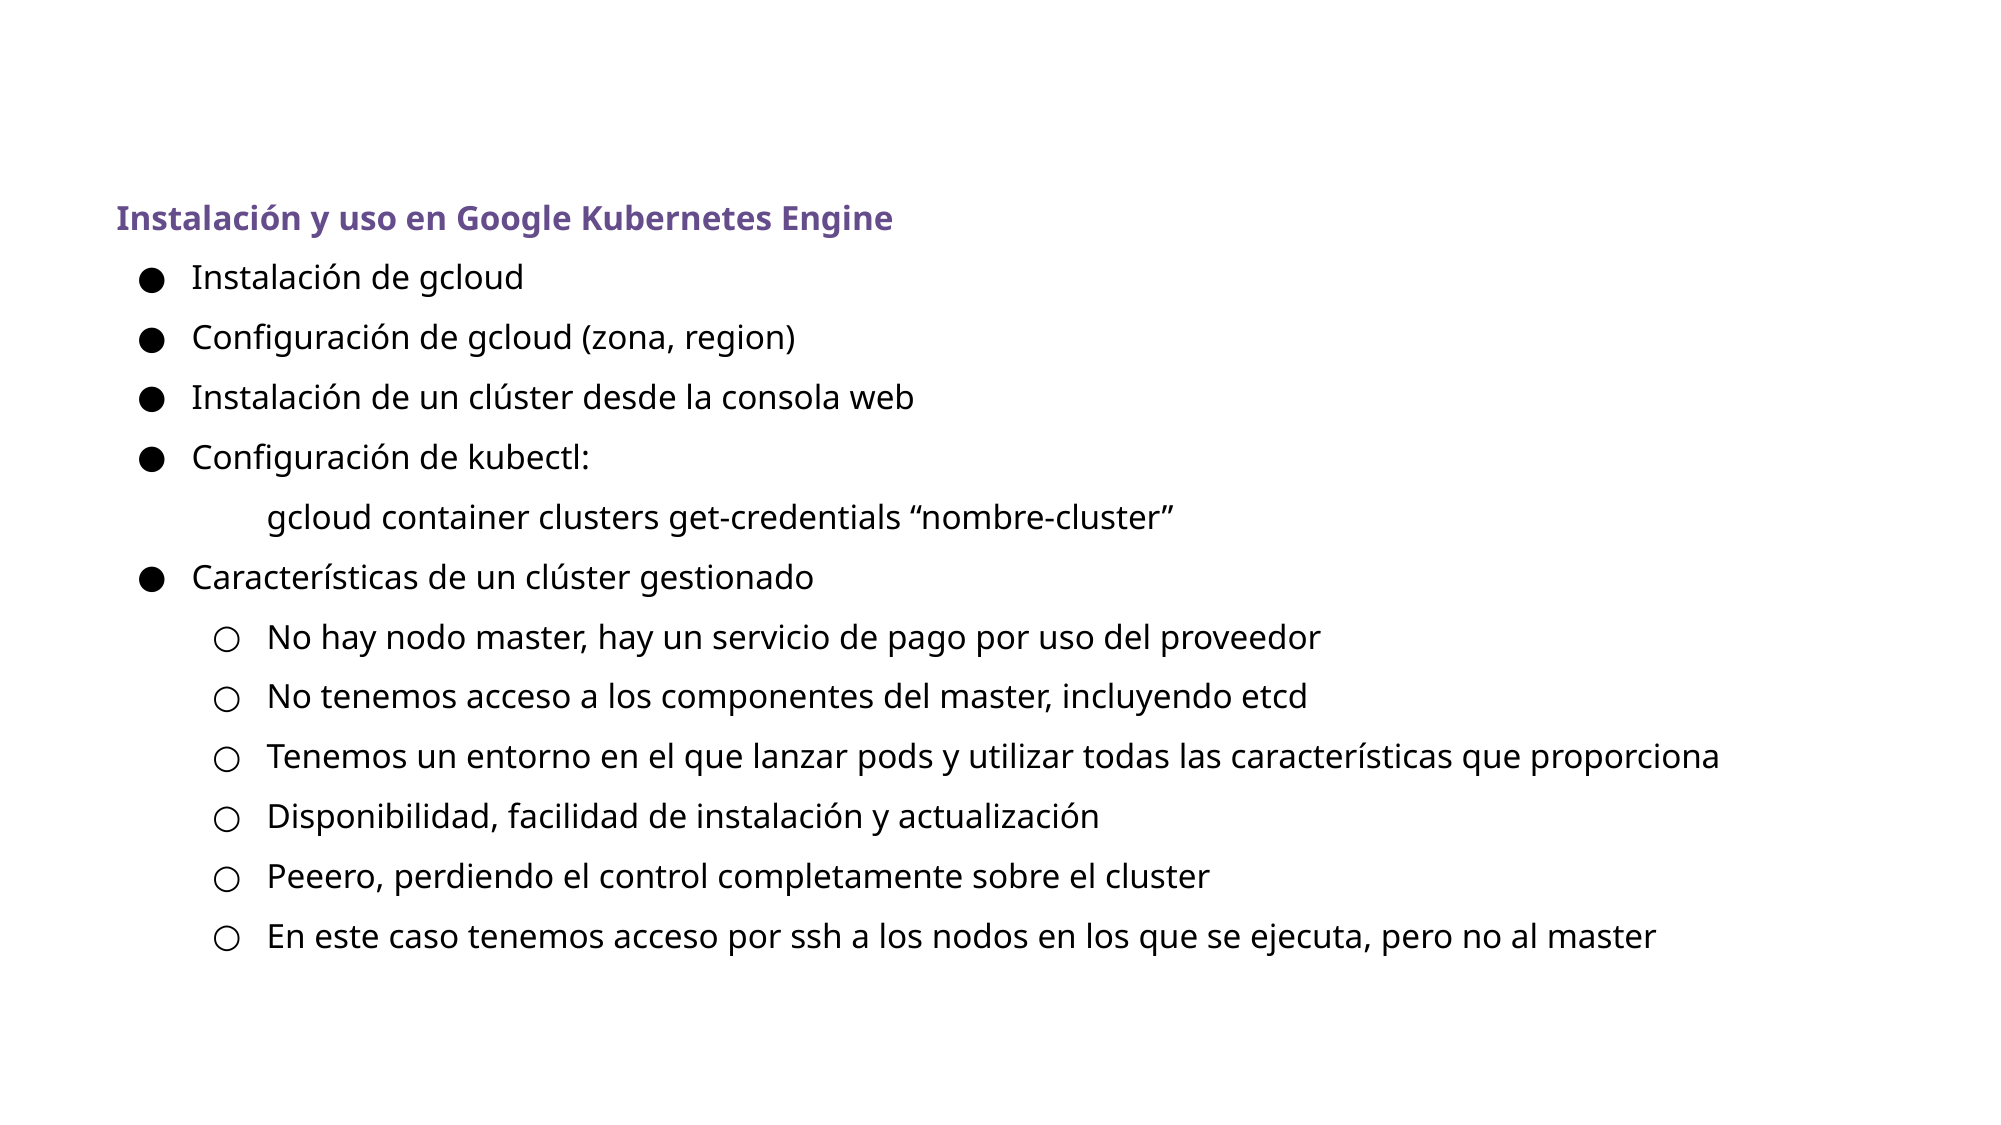

Instalación y uso en Google Kubernetes Engine
Instalación de gcloud
Configuración de gcloud (zona, region)
Instalación de un clúster desde la consola web
Configuración de kubectl:
gcloud container clusters get-credentials “nombre-cluster”
Características de un clúster gestionado
No hay nodo master, hay un servicio de pago por uso del proveedor
No tenemos acceso a los componentes del master, incluyendo etcd
Tenemos un entorno en el que lanzar pods y utilizar todas las características que proporciona
Disponibilidad, facilidad de instalación y actualización
Peeero, perdiendo el control completamente sobre el cluster
En este caso tenemos acceso por ssh a los nodos en los que se ejecuta, pero no al master